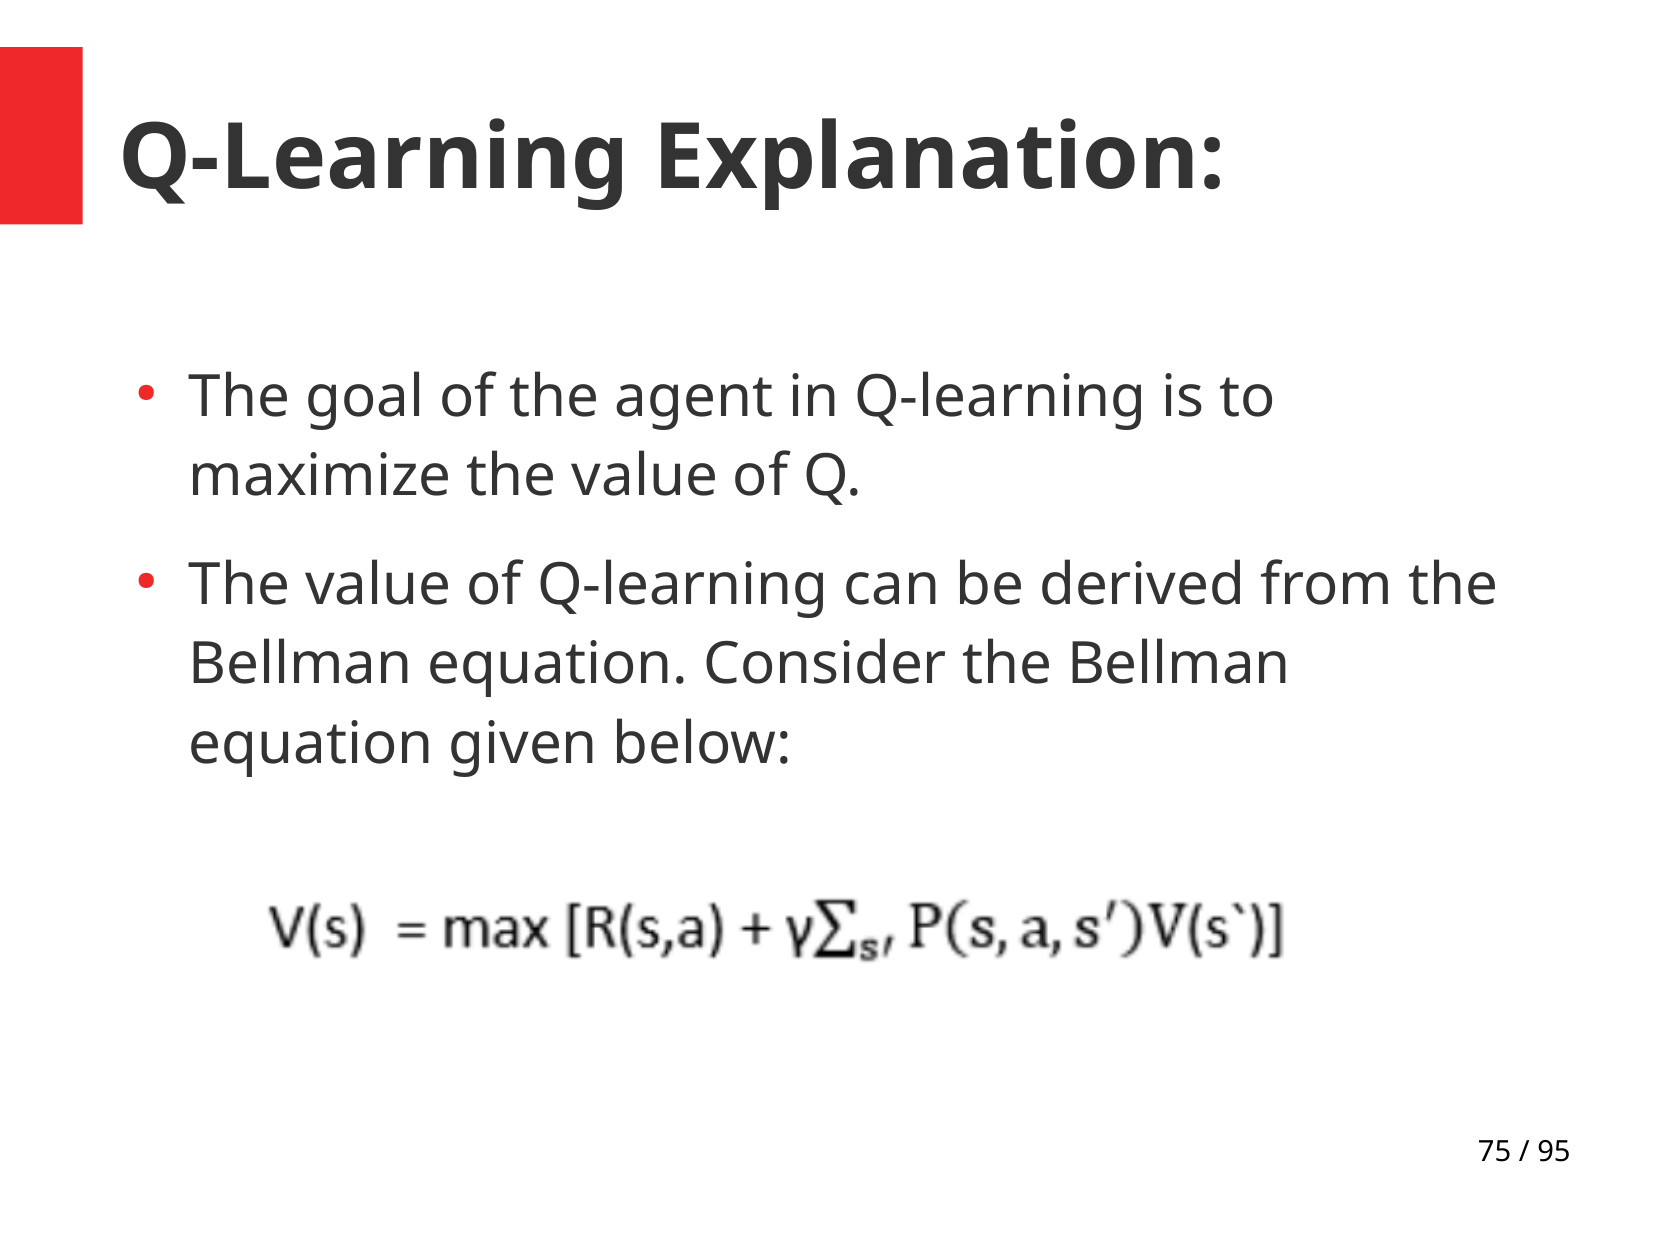

# Q-Learning Explanation:
The goal of the agent in Q-learning is to maximize the value of Q.
The value of Q-learning can be derived from the Bellman equation. Consider the Bellman equation given below:
75